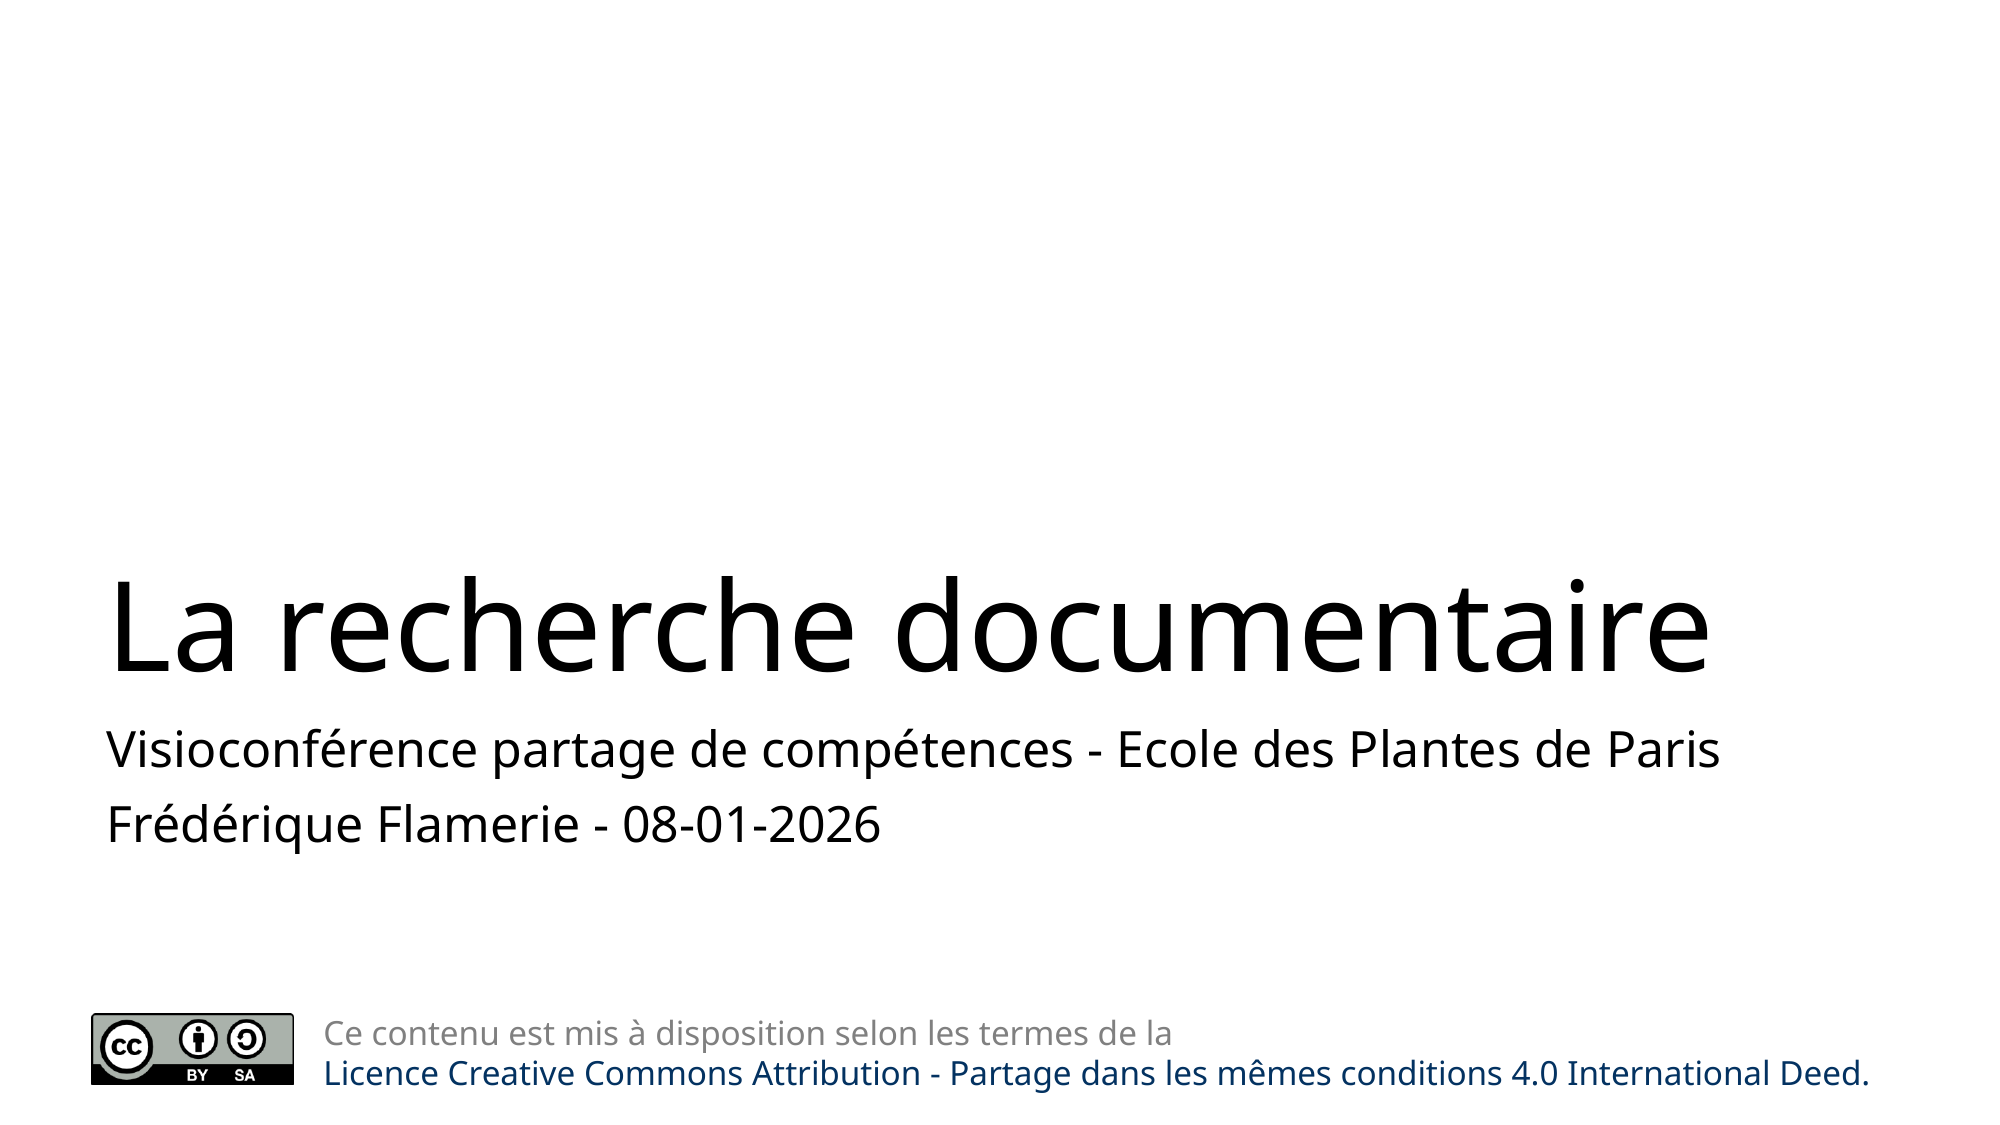

# La recherche documentaire
Visioconférence partage de compétences - Ecole des Plantes de Paris
Frédérique Flamerie - 08-01-2026
Ce contenu est mis à disposition selon les termes de la Licence Creative Commons Attribution - Partage dans les mêmes conditions 4.0 International Deed.